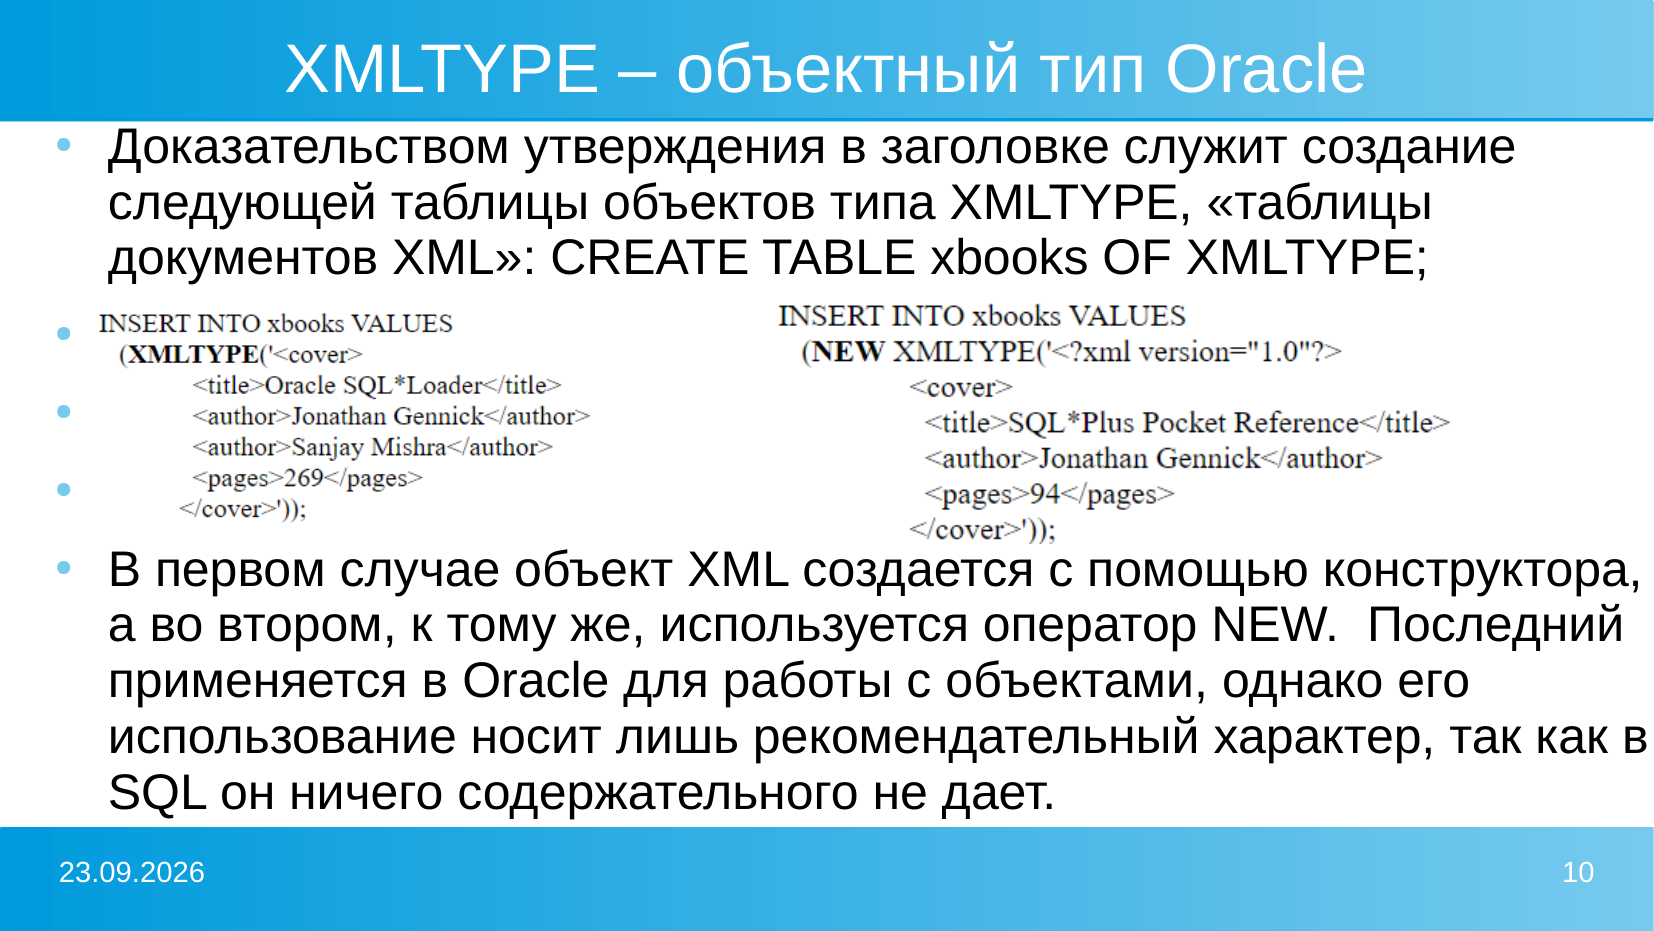

# XMLTYPE – объектный тип Oracle
Доказательством утверждения в заголовке служит создание следующей таблицы объектов типа XMLTYPE, «таблицы документов XML»: CREATE TABLE xbooks OF XMLTYPE;
В первом случае объект XML создается с помощью конструктора, а во втором, к тому же, используется оператор NEW. Последний применяется в Oracle для работы с объектами, однако его использование носит лишь рекомендательный характер, так как в SQL он ничего содержательного не дает.
10